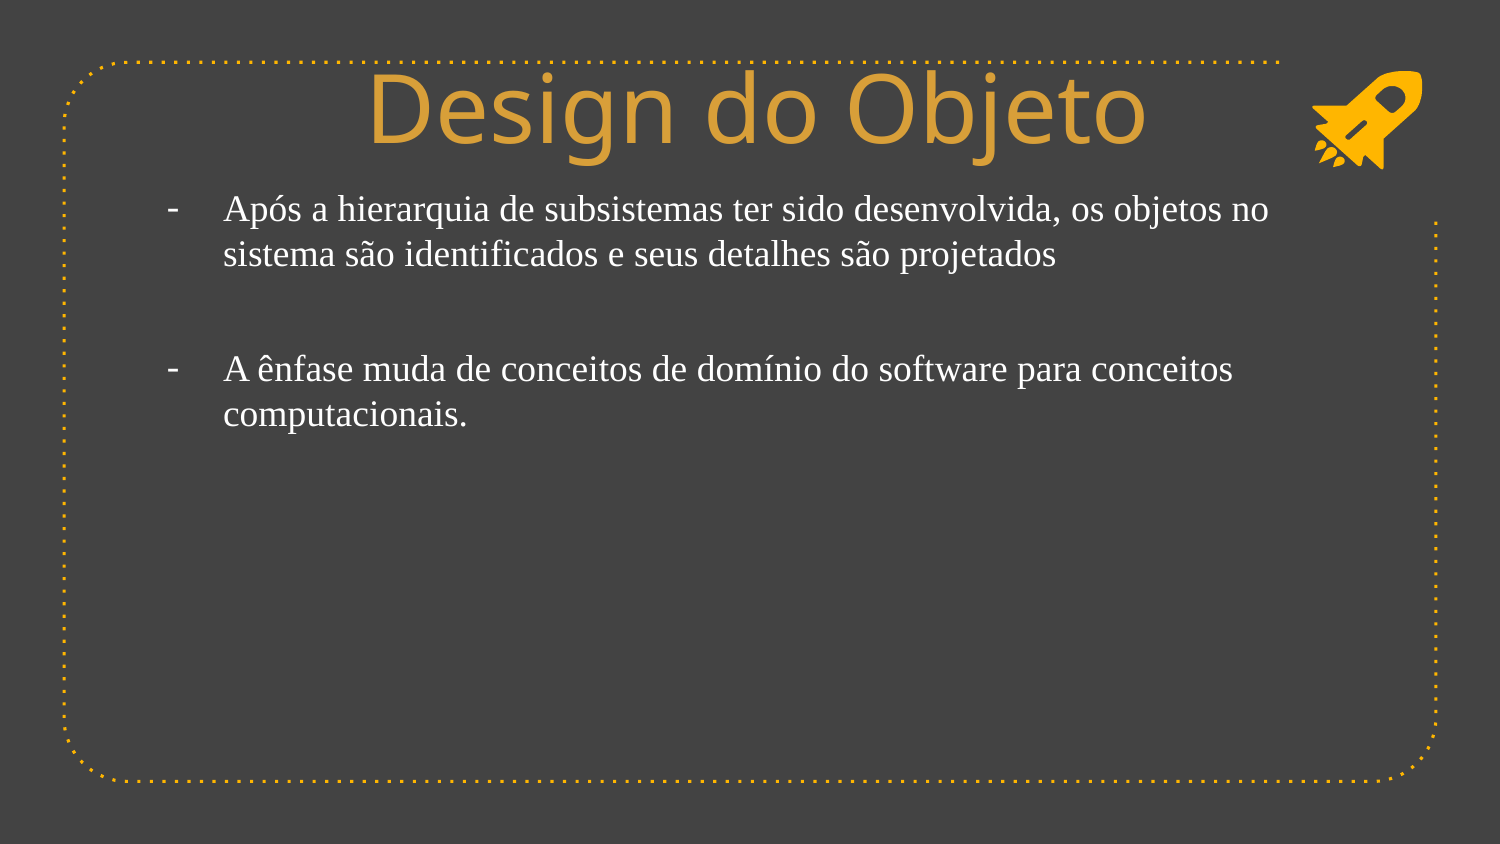

# Design do Objeto
Após a hierarquia de subsistemas ter sido desenvolvida, os objetos no sistema são identificados e seus detalhes são projetados
A ênfase muda de conceitos de domínio do software para conceitos computacionais.